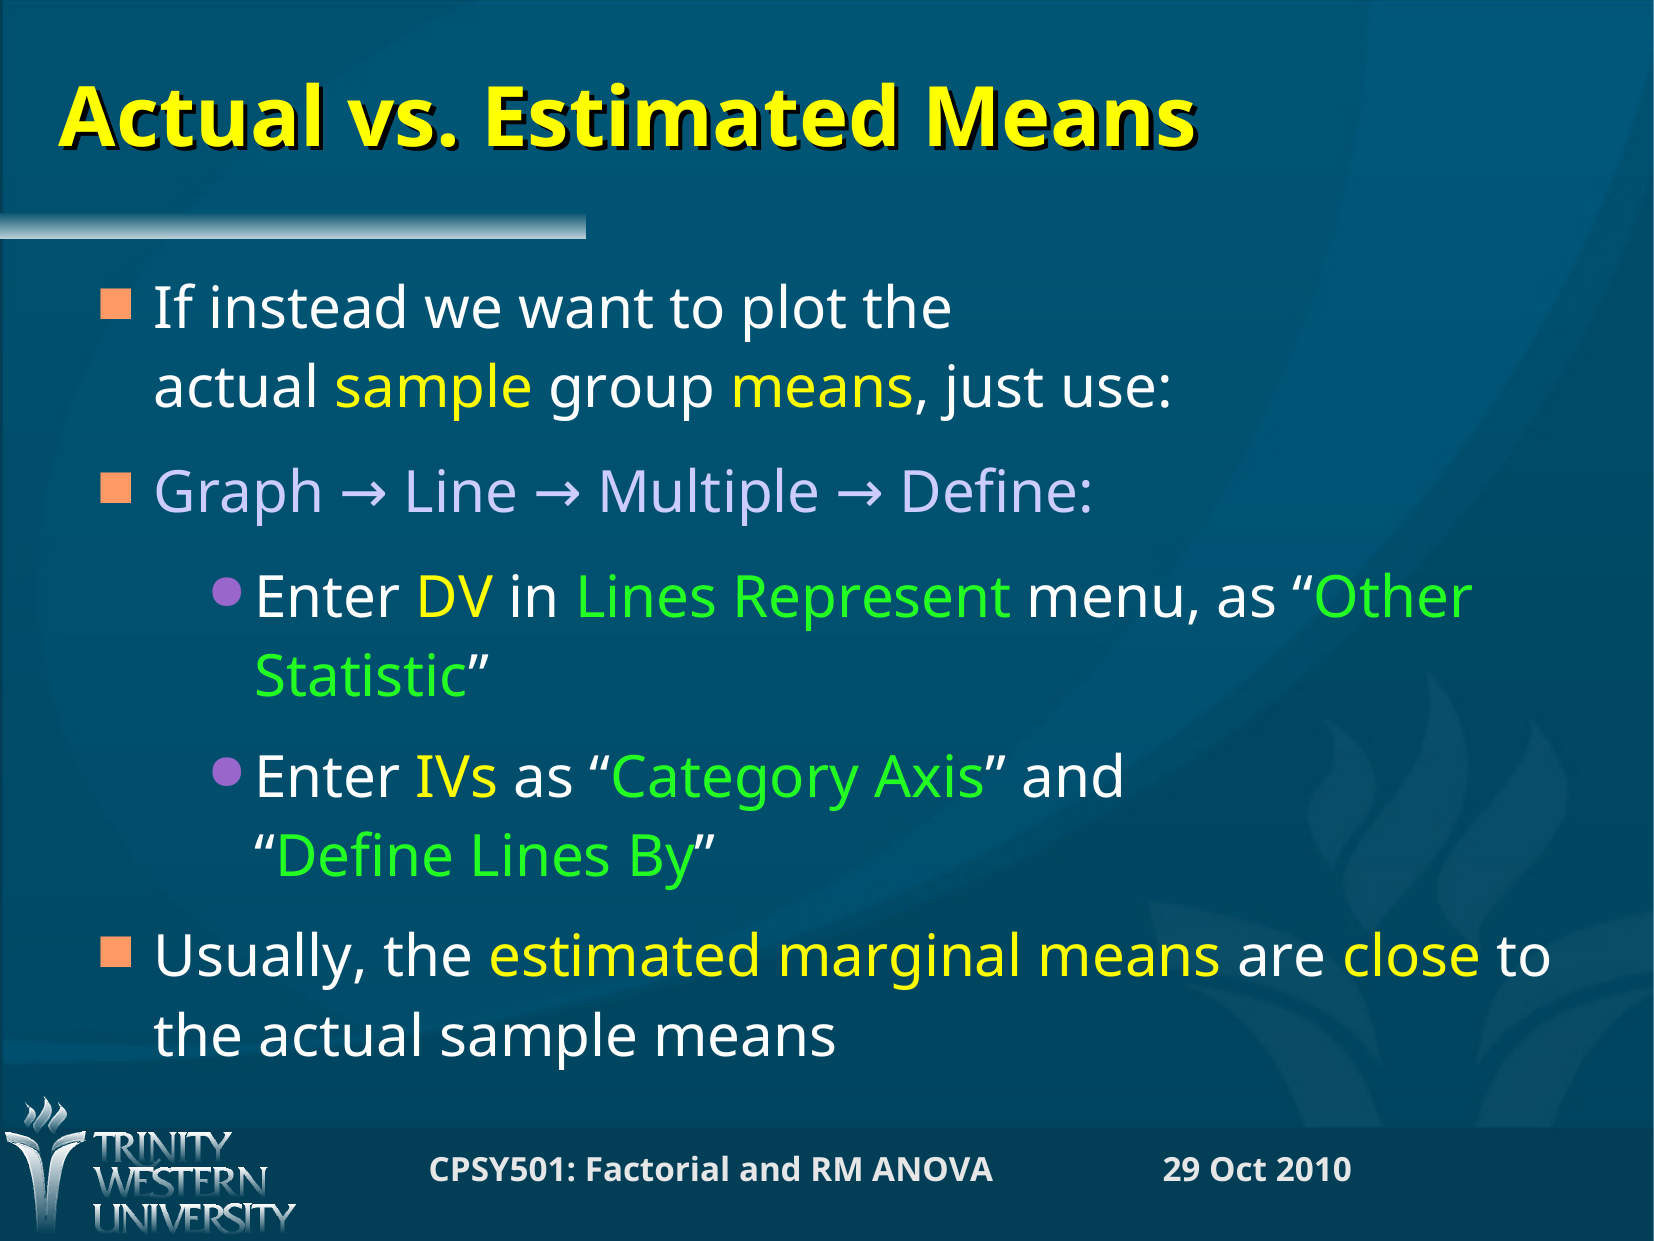

# Actual vs. Estimated Means
If instead we want to plot the
actual sample group means, just use:
Graph → Line → Multiple → Define:
Enter DV in Lines Represent menu, as “Other Statistic”
Enter IVs as “Category Axis” and
“Define Lines By”
Usually, the estimated marginal means are close to the actual sample means
CPSY501: Factorial and RM ANOVA
29 Oct 2010